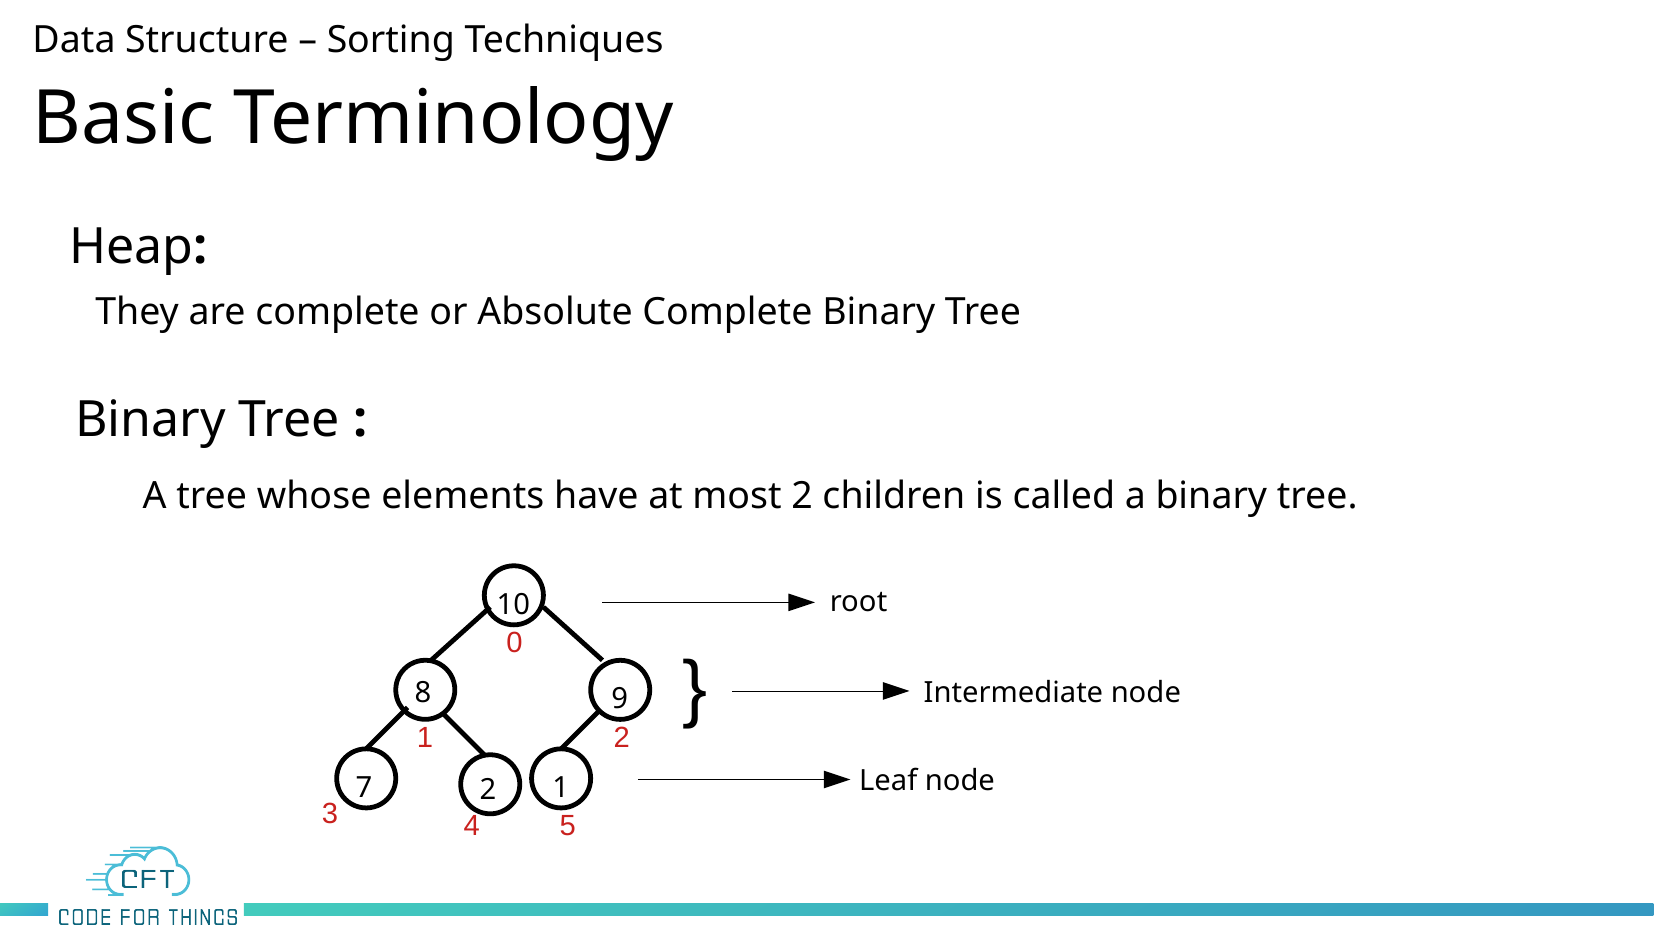

# Data Structure – Sorting Techniques Basic Terminology
 Heap:
 They are complete or Absolute Complete Binary Tree
 Binary Tree :
 A tree whose elements have at most 2 children is called a binary tree.
root
10
0
}
Intermediate node
8
9
1
2
Leaf node
7
1
2
3
4
5